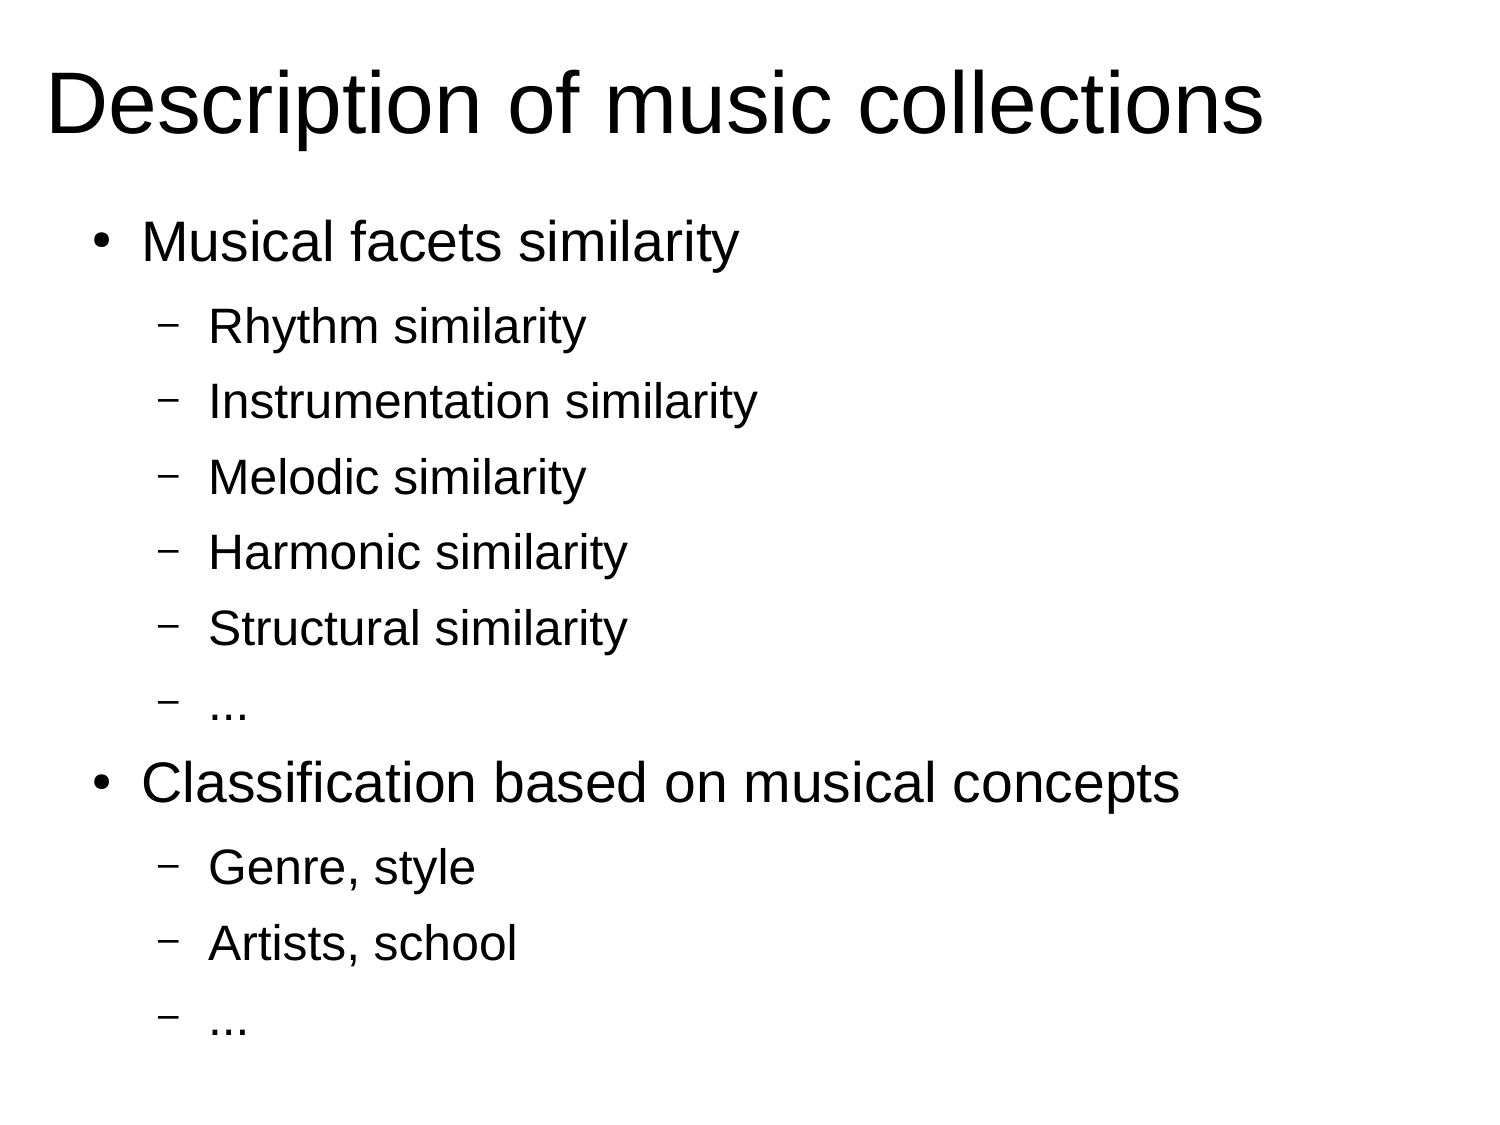

# Description of music collections
Musical facets similarity
Rhythm similarity
Instrumentation similarity
Melodic similarity
Harmonic similarity
Structural similarity
...
Classification based on musical concepts
Genre, style
Artists, school
...